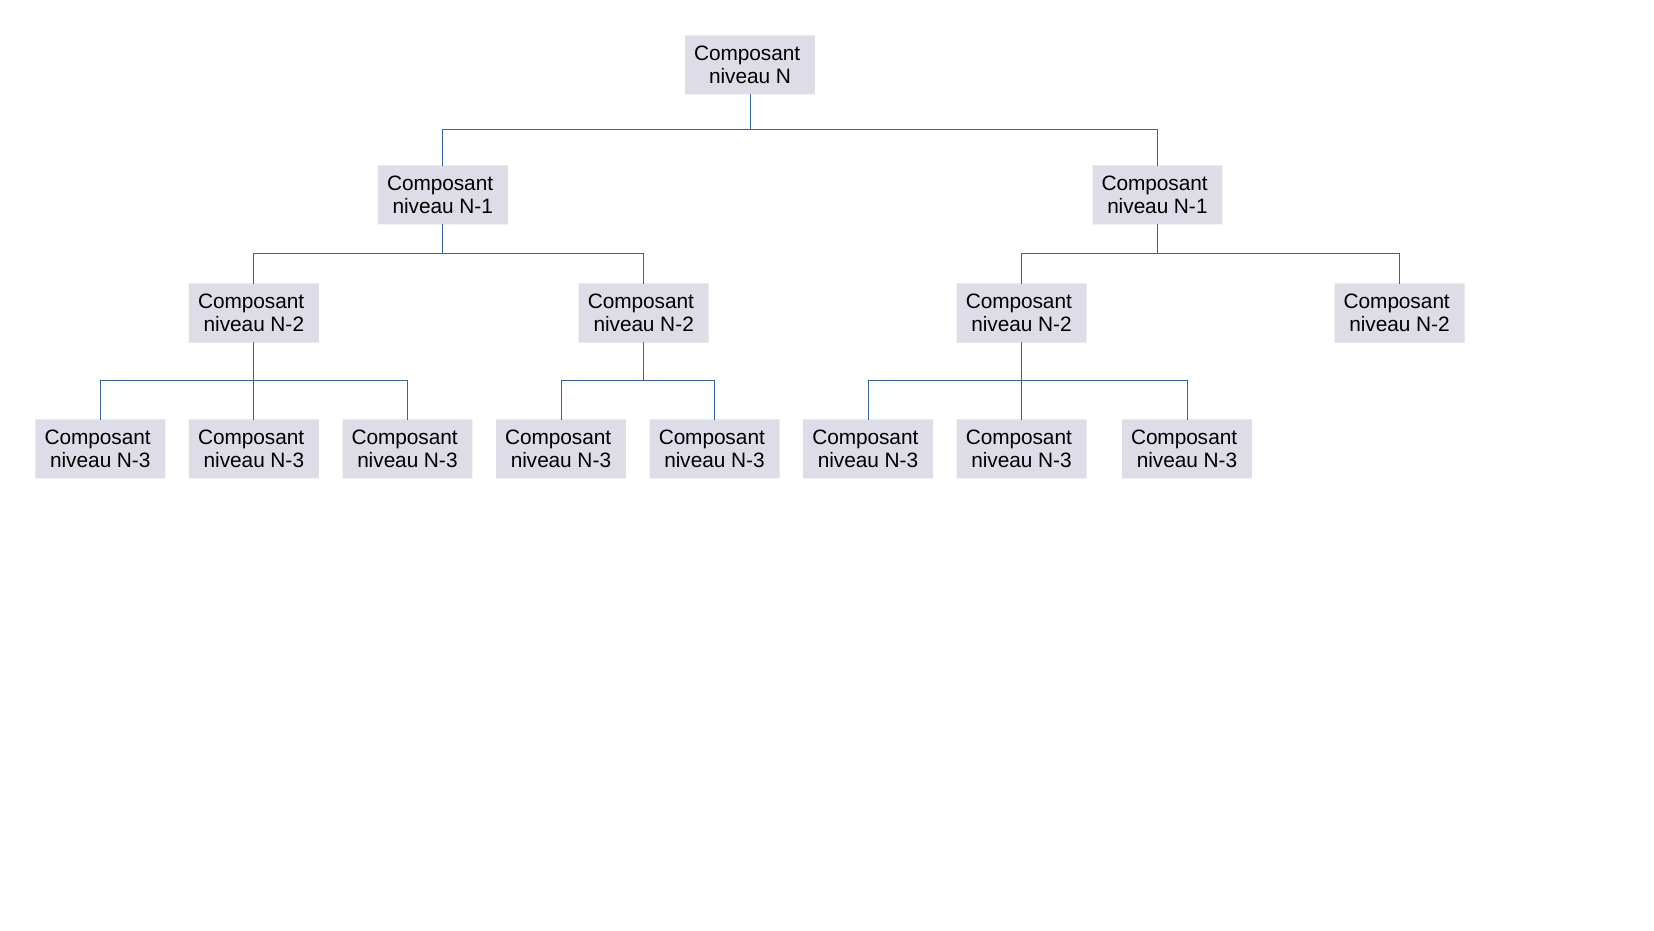

Composant
niveau N
Composant
niveau N-1
Composant
niveau N-1
Composant
niveau N-2
Composant
niveau N-2
Composant
niveau N-2
Composant
niveau N-2
Composant
niveau N-3
Composant
niveau N-3
Composant
niveau N-3
Composant
niveau N-3
Composant
niveau N-3
Composant
niveau N-3
Composant
niveau N-3
Composant
niveau N-3